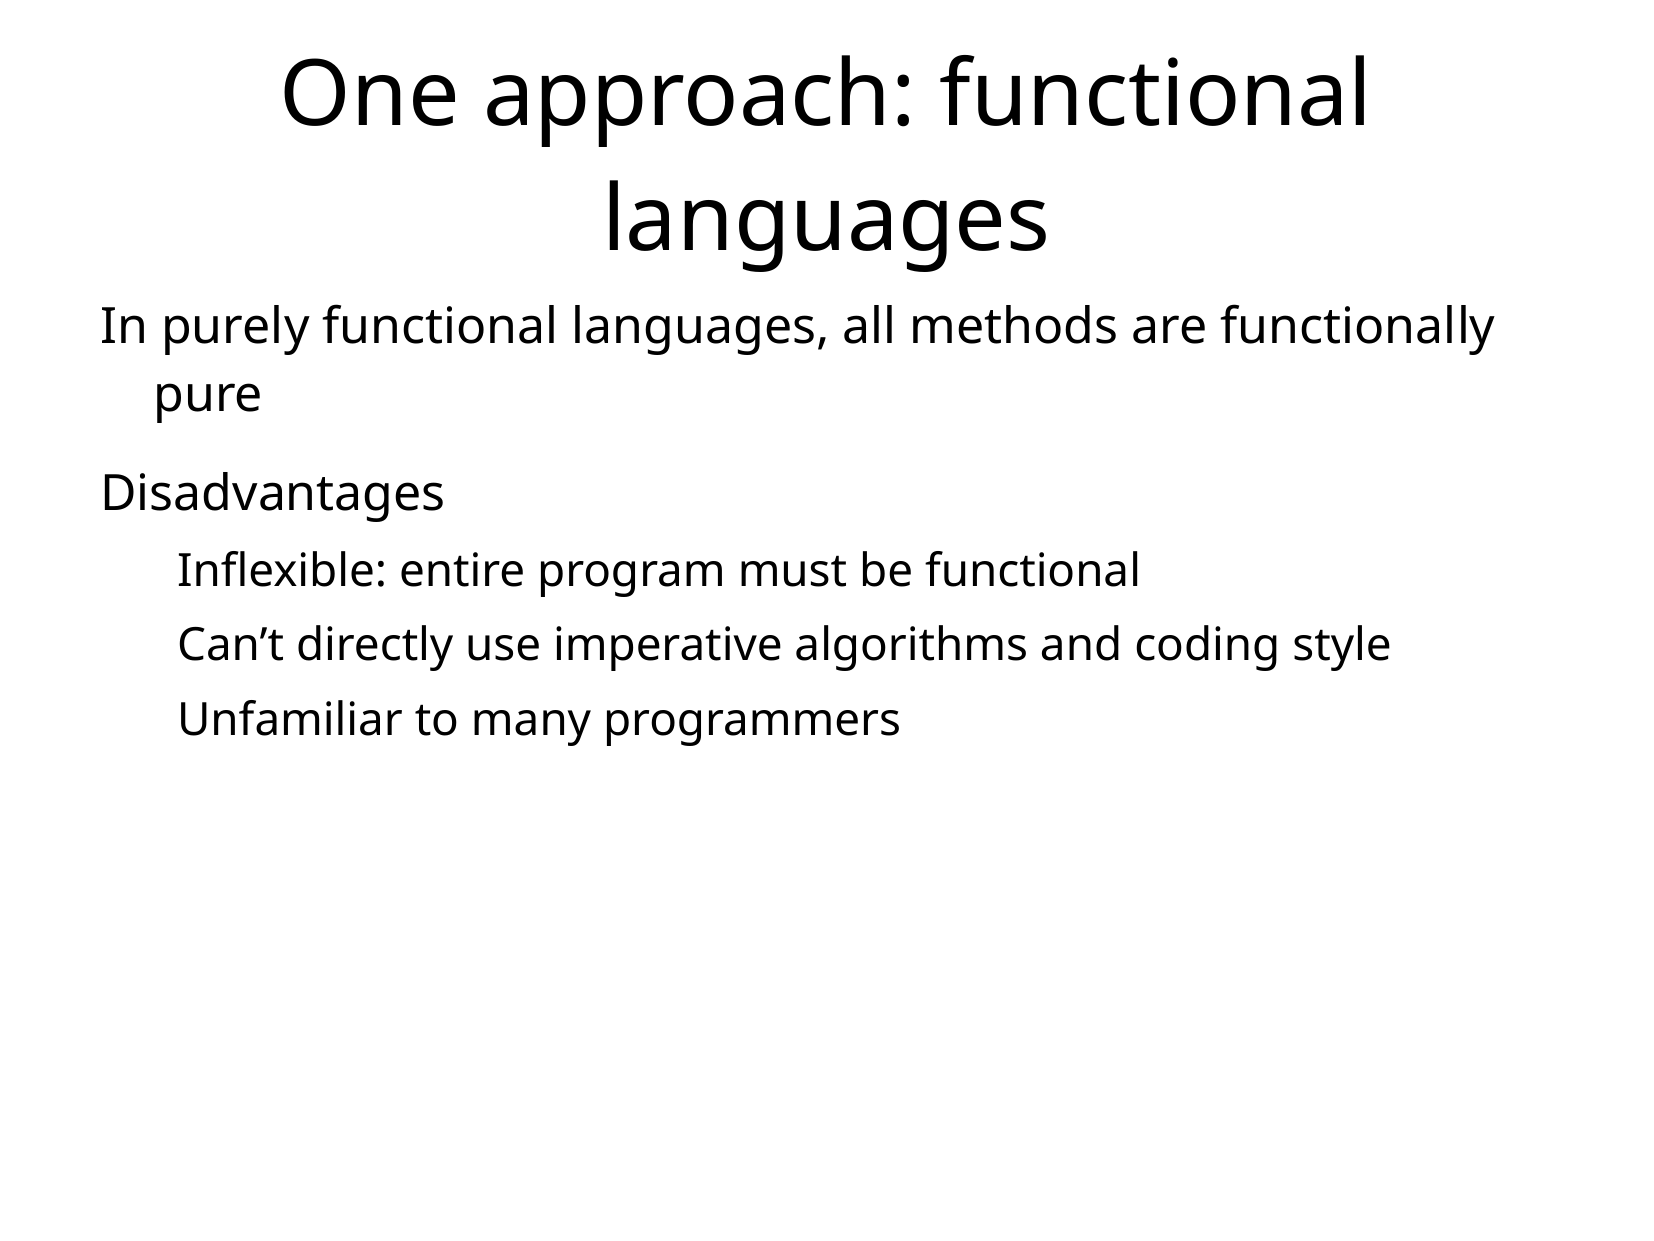

# One approach: functional languages
In purely functional languages, all methods are functionally pure
Disadvantages
Inflexible: entire program must be functional
Can’t directly use imperative algorithms and coding style
Unfamiliar to many programmers